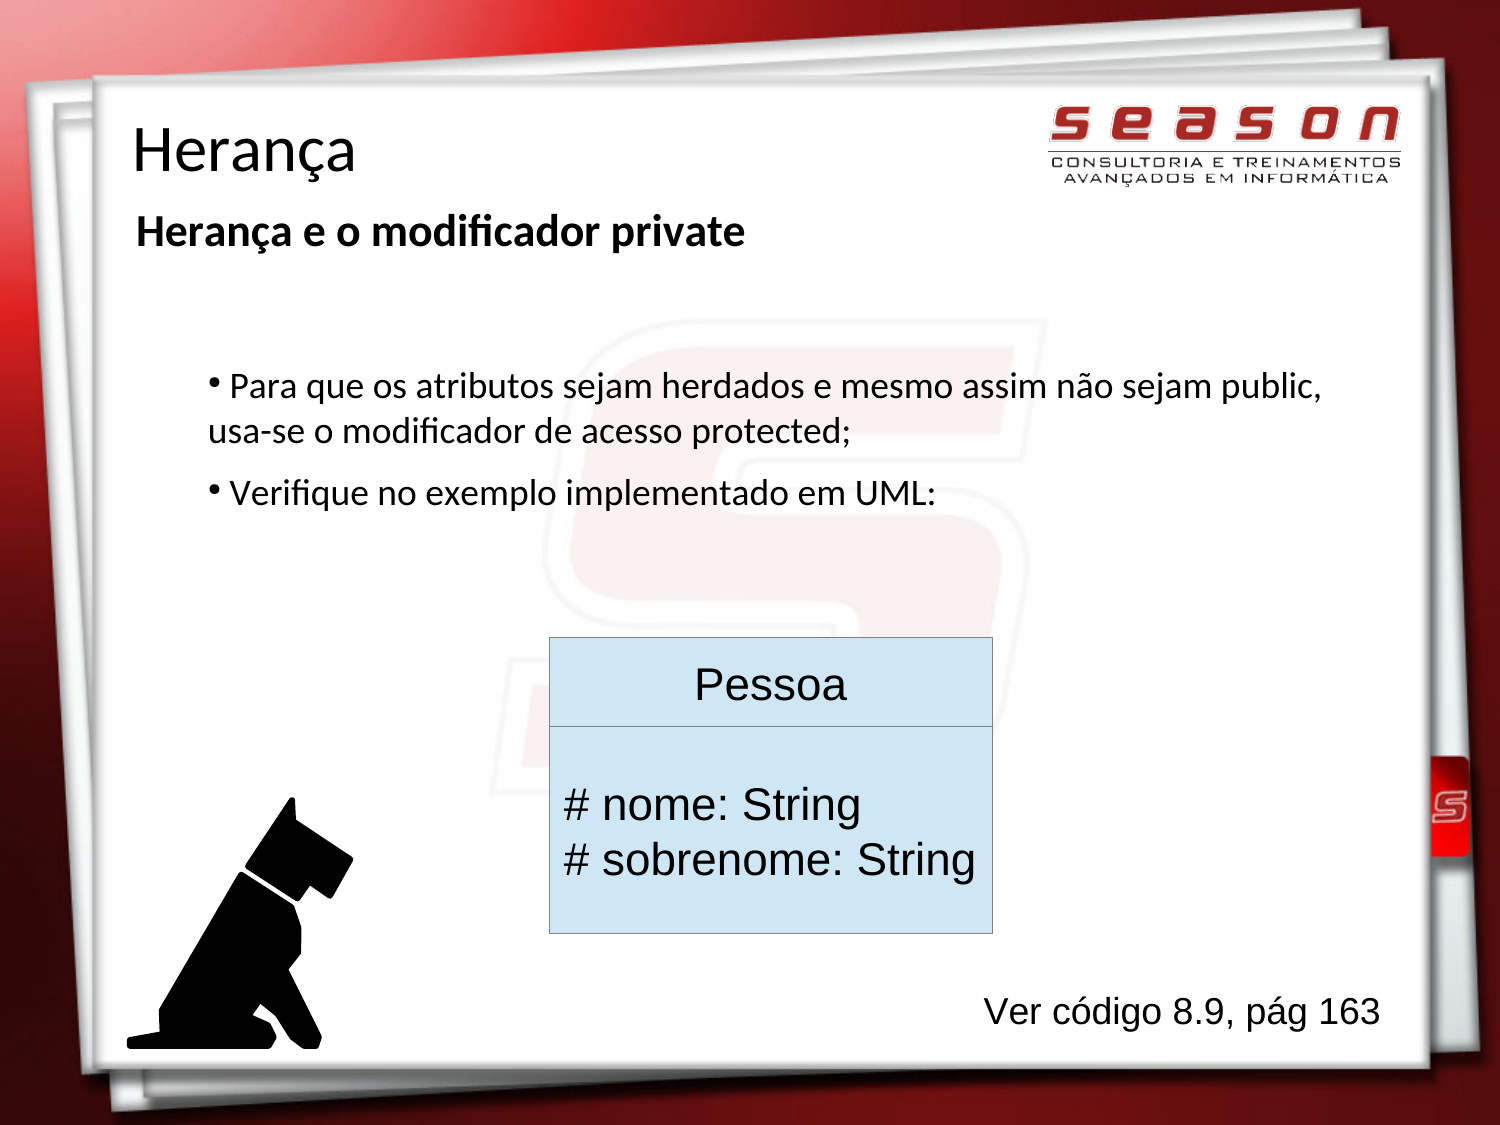

# Herança
Herança e o modificador private
 Para que os atributos sejam herdados e mesmo assim não sejam public, usa-se o modificador de acesso protected;
 Verifique no exemplo implementado em UML:
Pessoa
# nome: String
# sobrenome: String
Ver código 8.9, pág 163